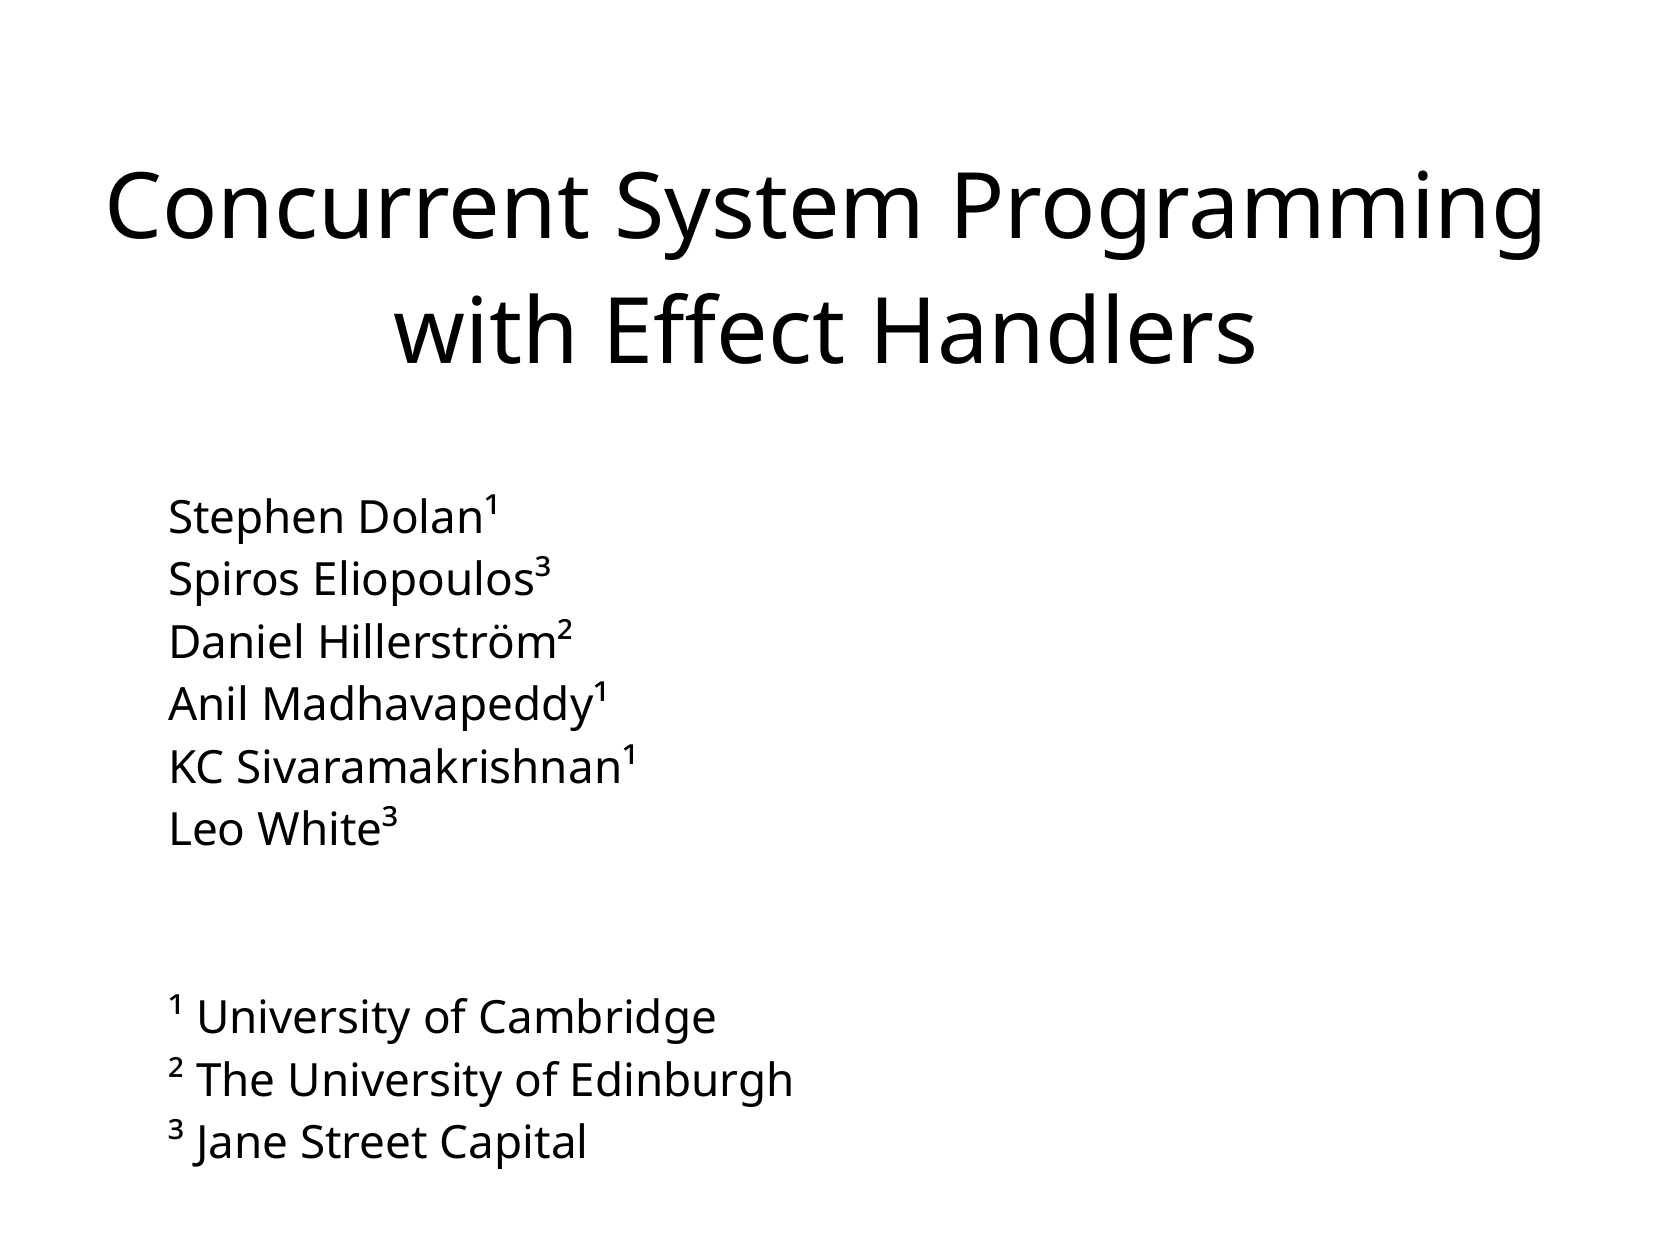

# Concurrent System Programming with Effect Handlers
Stephen Dolan¹
Spiros Eliopoulos³
Daniel Hillerström²
Anil Madhavapeddy¹
KC Sivaramakrishnan¹
Leo White³
¹ University of Cambridge
² The University of Edinburgh
³ Jane Street Capital